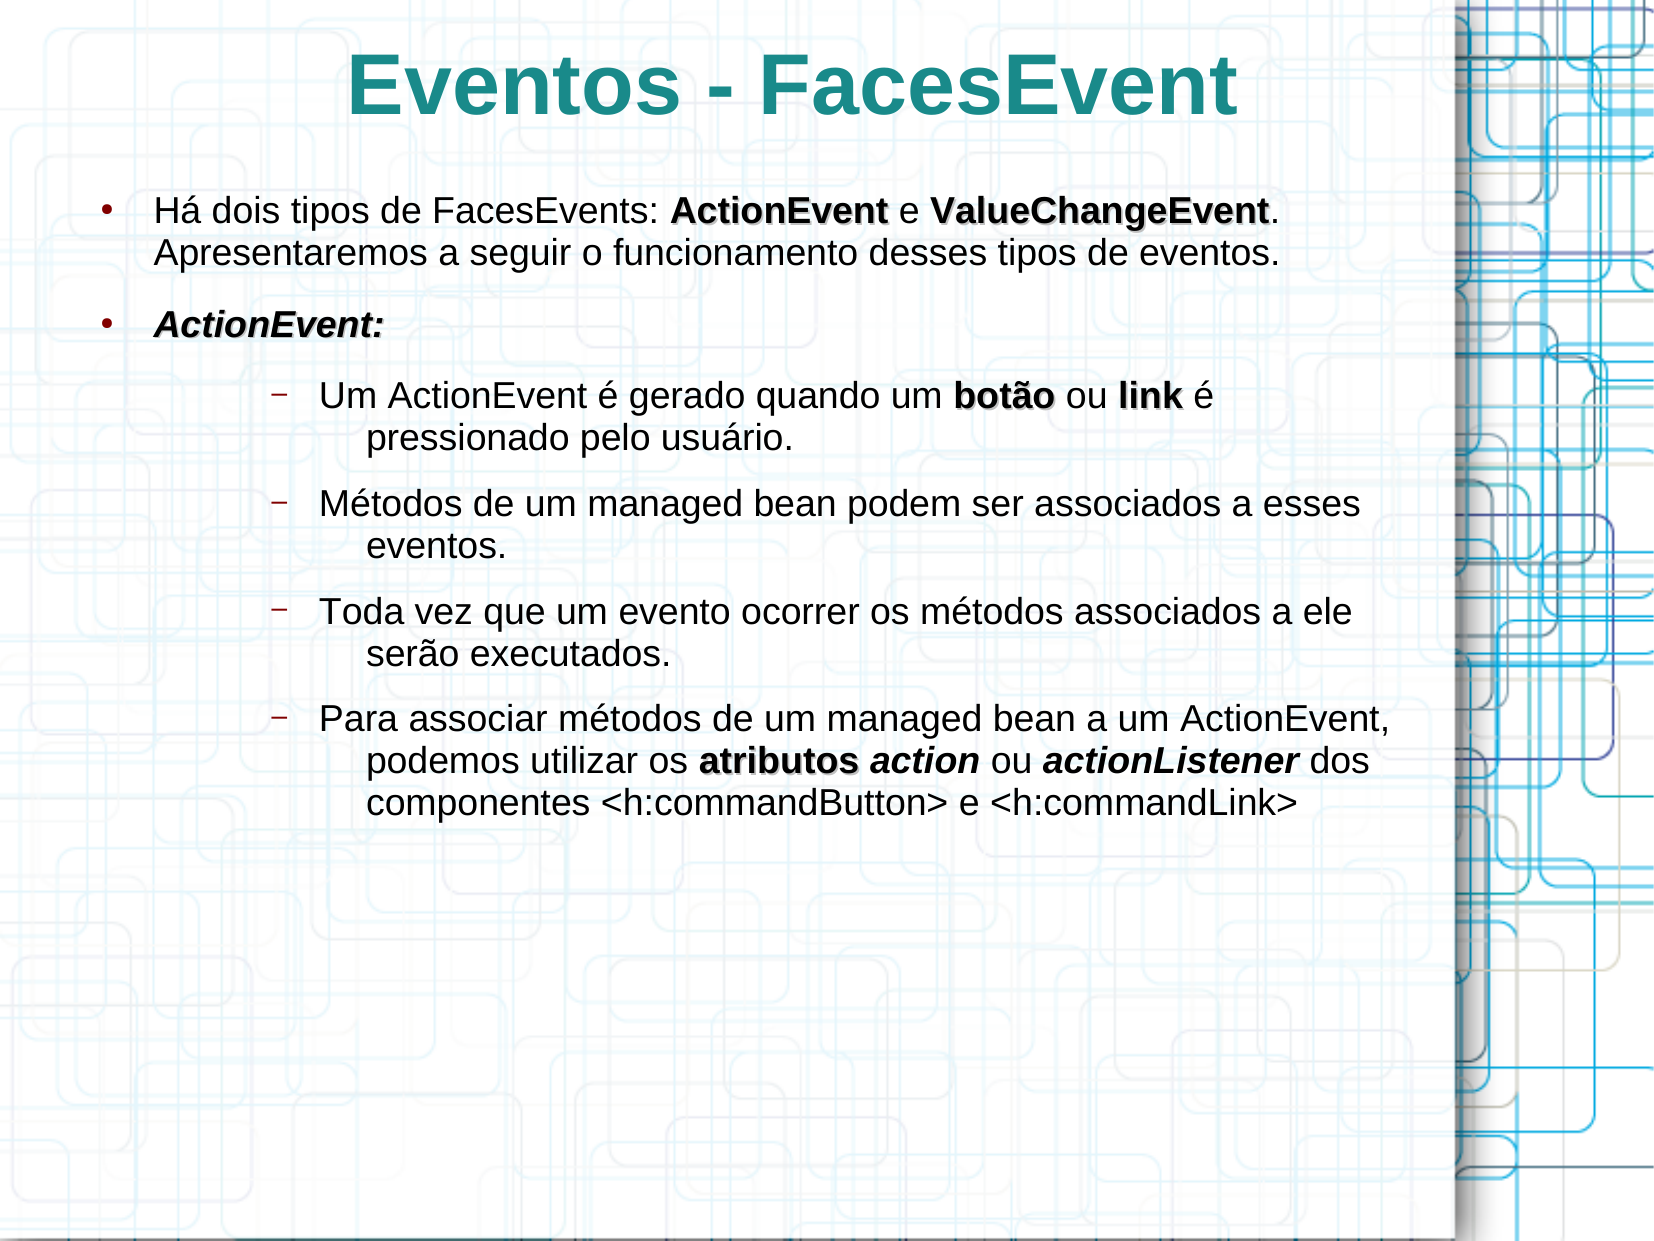

Eventos - FacesEvent
Há dois tipos de FacesEvents: ActionEvent e ValueChangeEvent. Apresentaremos a seguir o funcionamento desses tipos de eventos.
ActionEvent:
Um ActionEvent é gerado quando um botão ou link é pressionado pelo usuário.
Métodos de um managed bean podem ser associados a esses eventos.
Toda vez que um evento ocorrer os métodos associados a ele serão executados.
Para associar métodos de um managed bean a um ActionEvent, podemos utilizar os atributos action ou actionListener dos componentes <h:commandButton> e <h:commandLink>
#